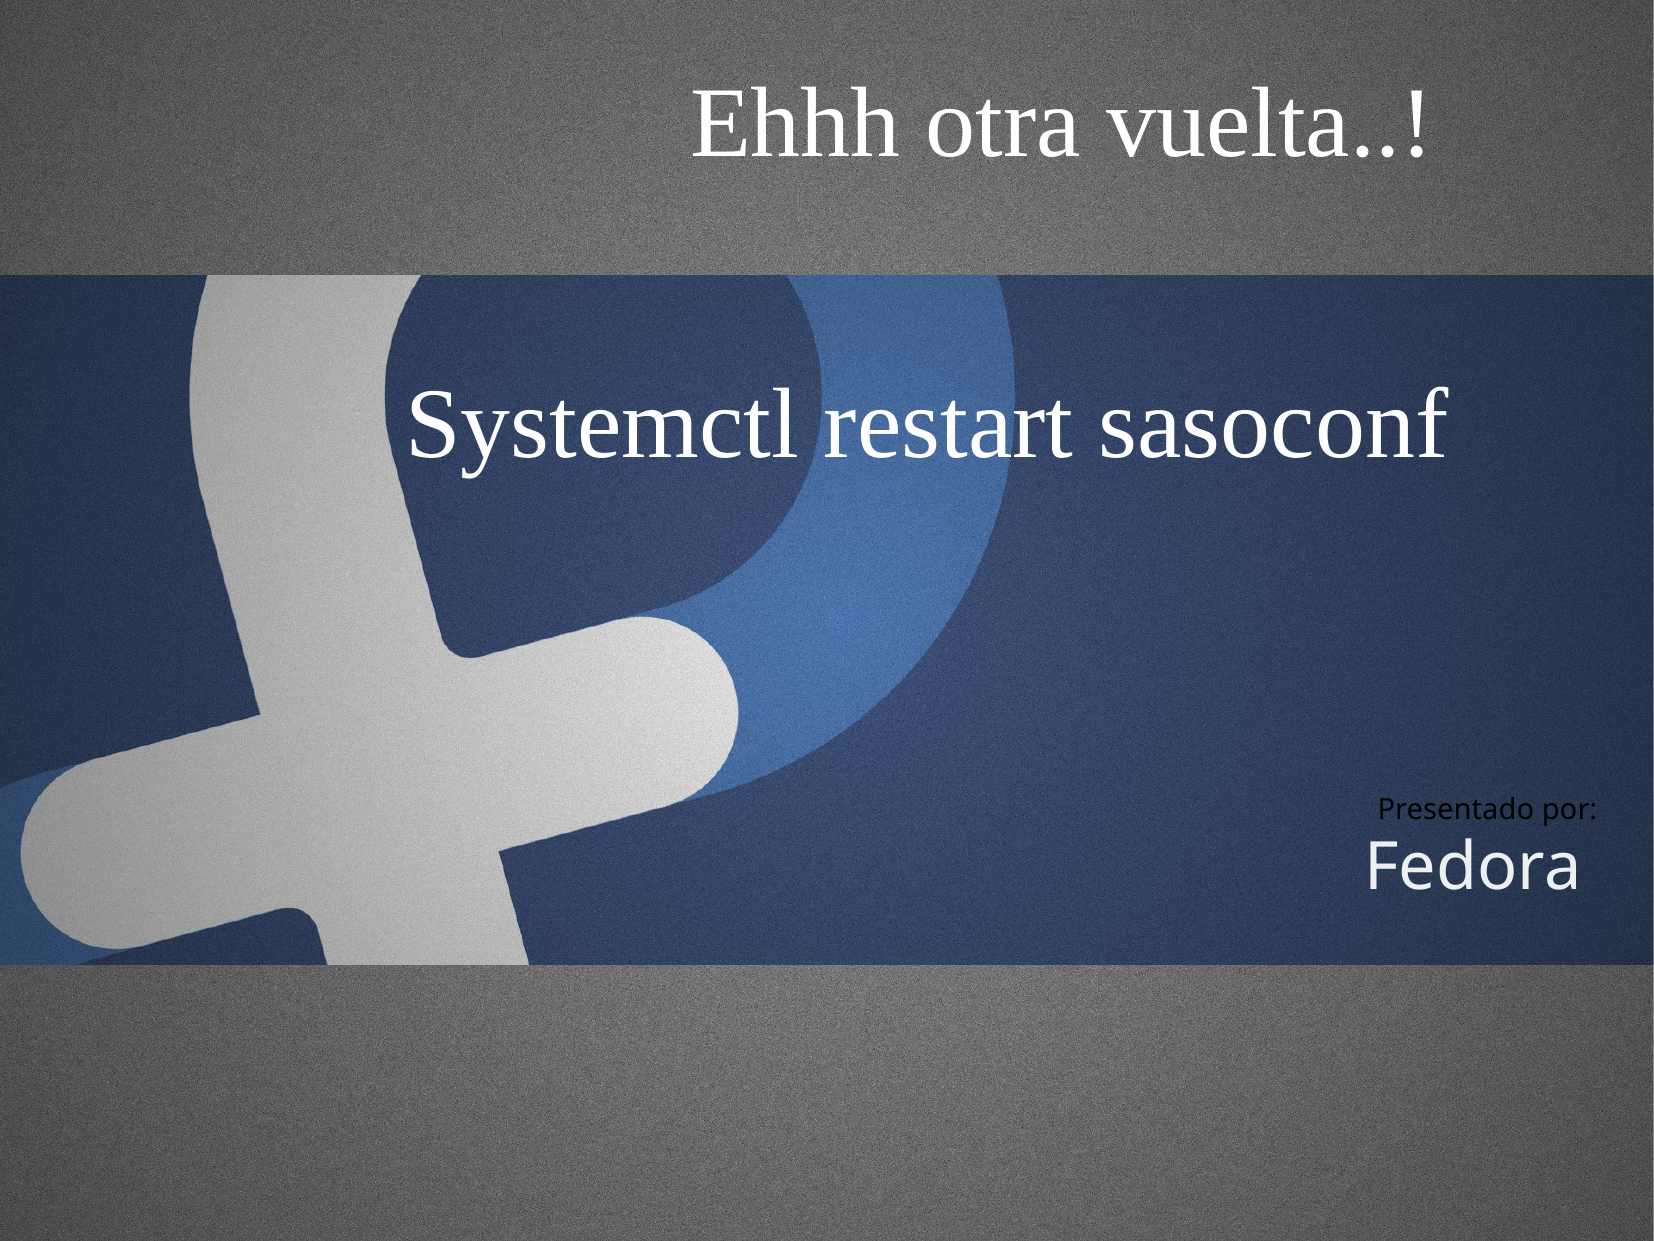

Ehhh otra vuelta..!
# Systemctl restart sasoconf
Presentado por:
Fedora